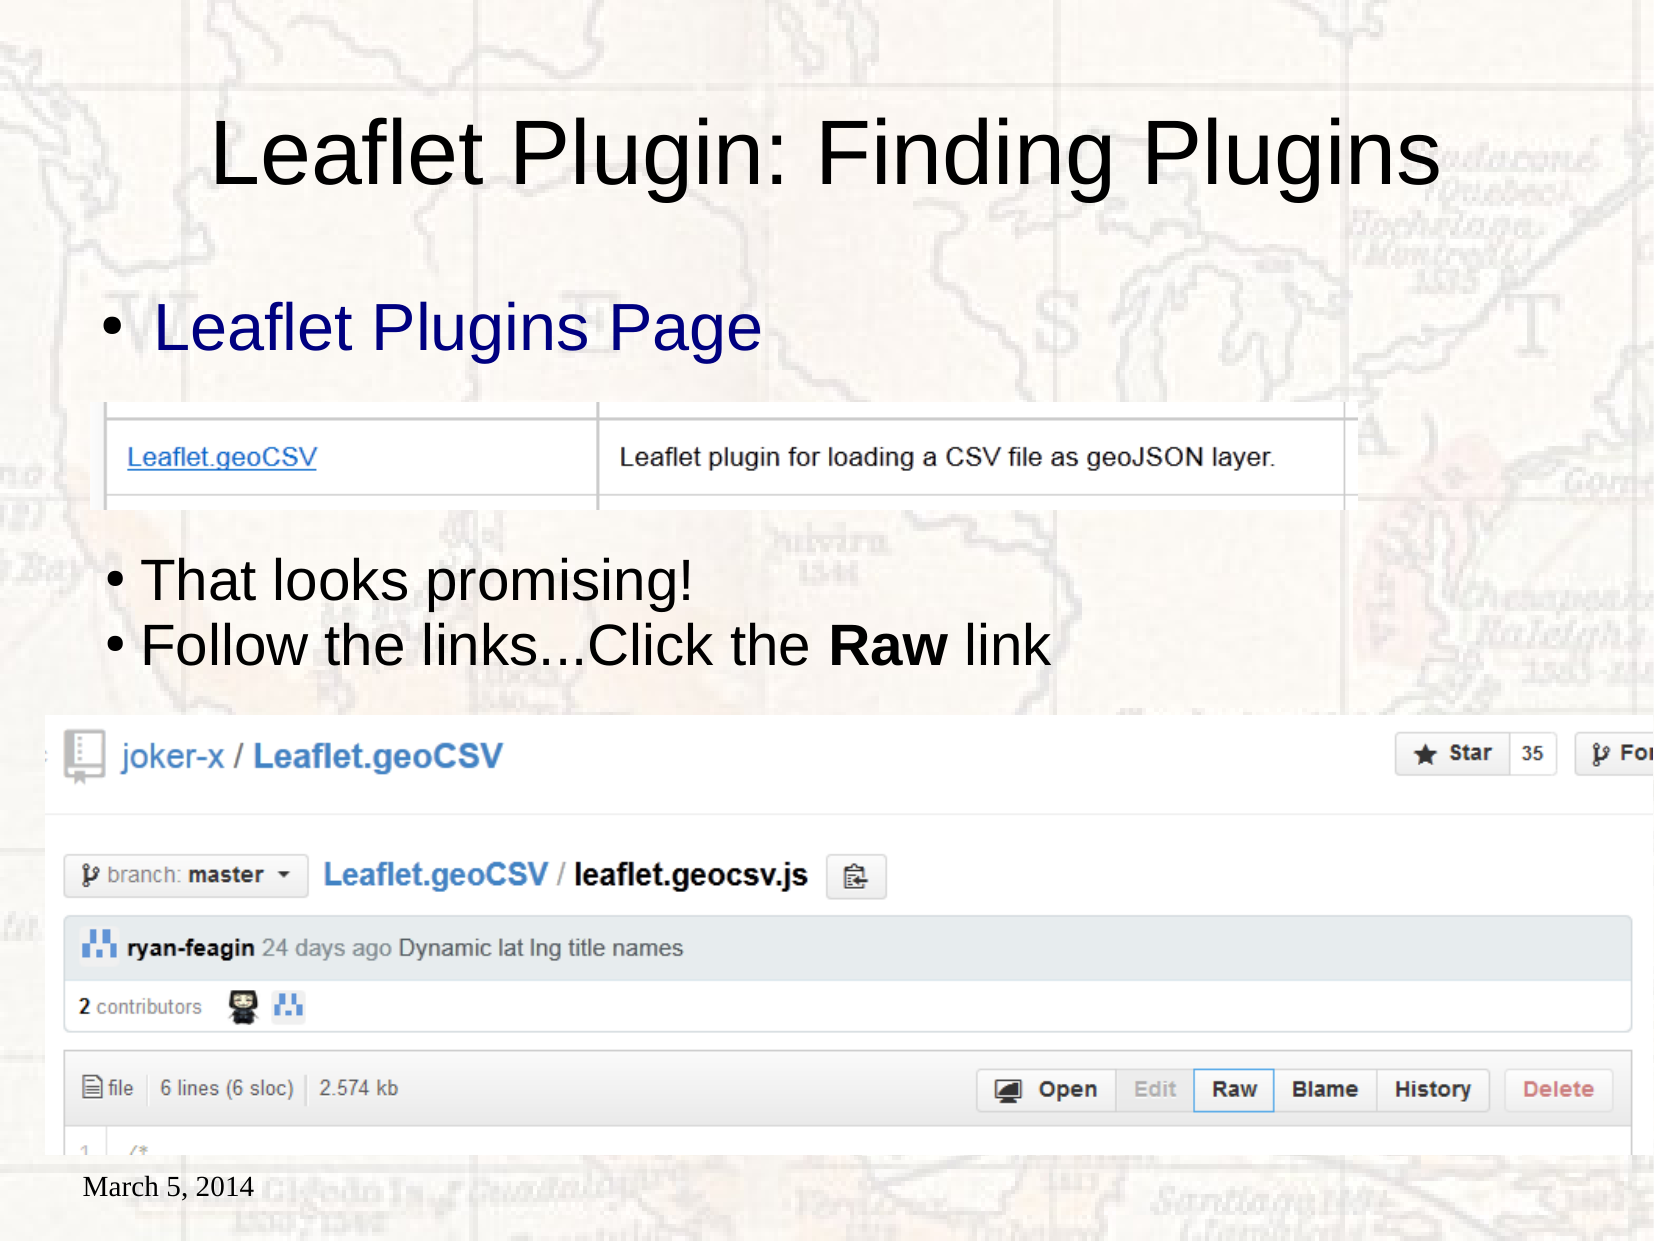

# Leaflet Plugin: Finding Plugins
Leaflet Plugins Page
That looks promising!
Follow the links...Click the Raw link